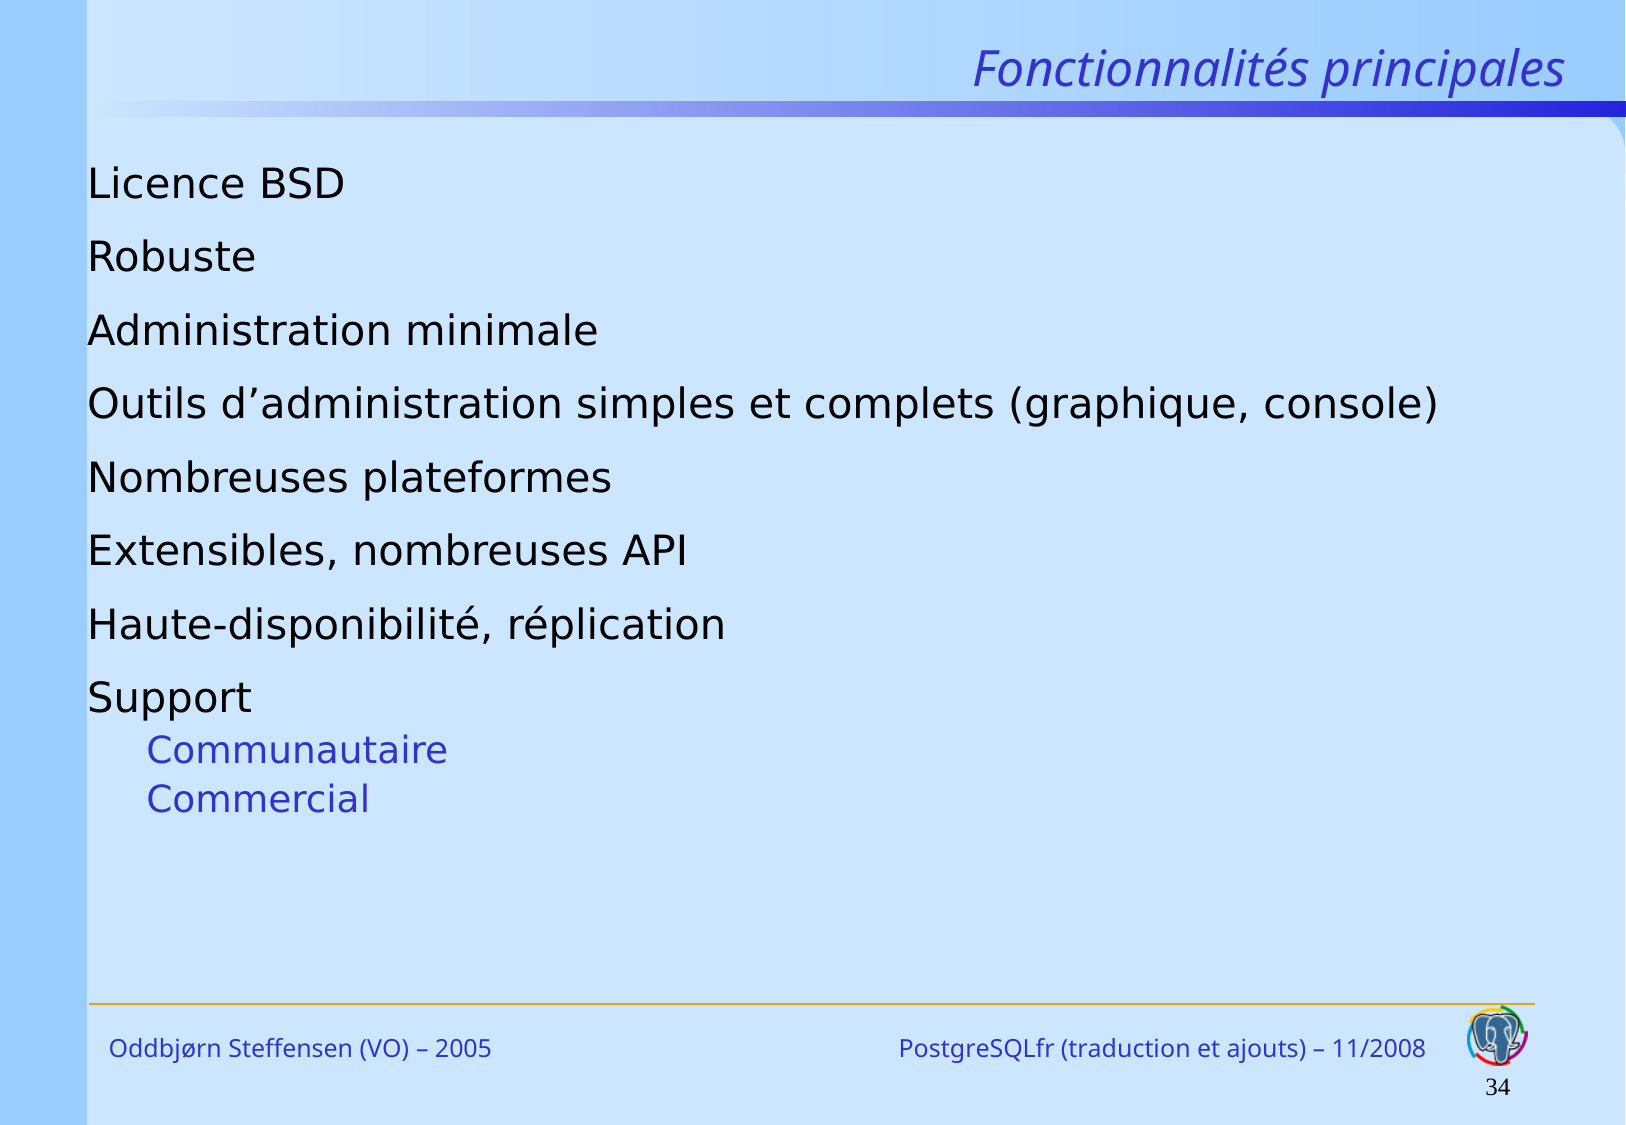

# Fonctionnalités principales
Licence BSD
Robuste
Administration minimale
Outils d’administration simples et complets (graphique, console)
Nombreuses plateformes
Extensibles, nombreuses API
Haute-disponibilité, réplication
Support
Communautaire
Commercial